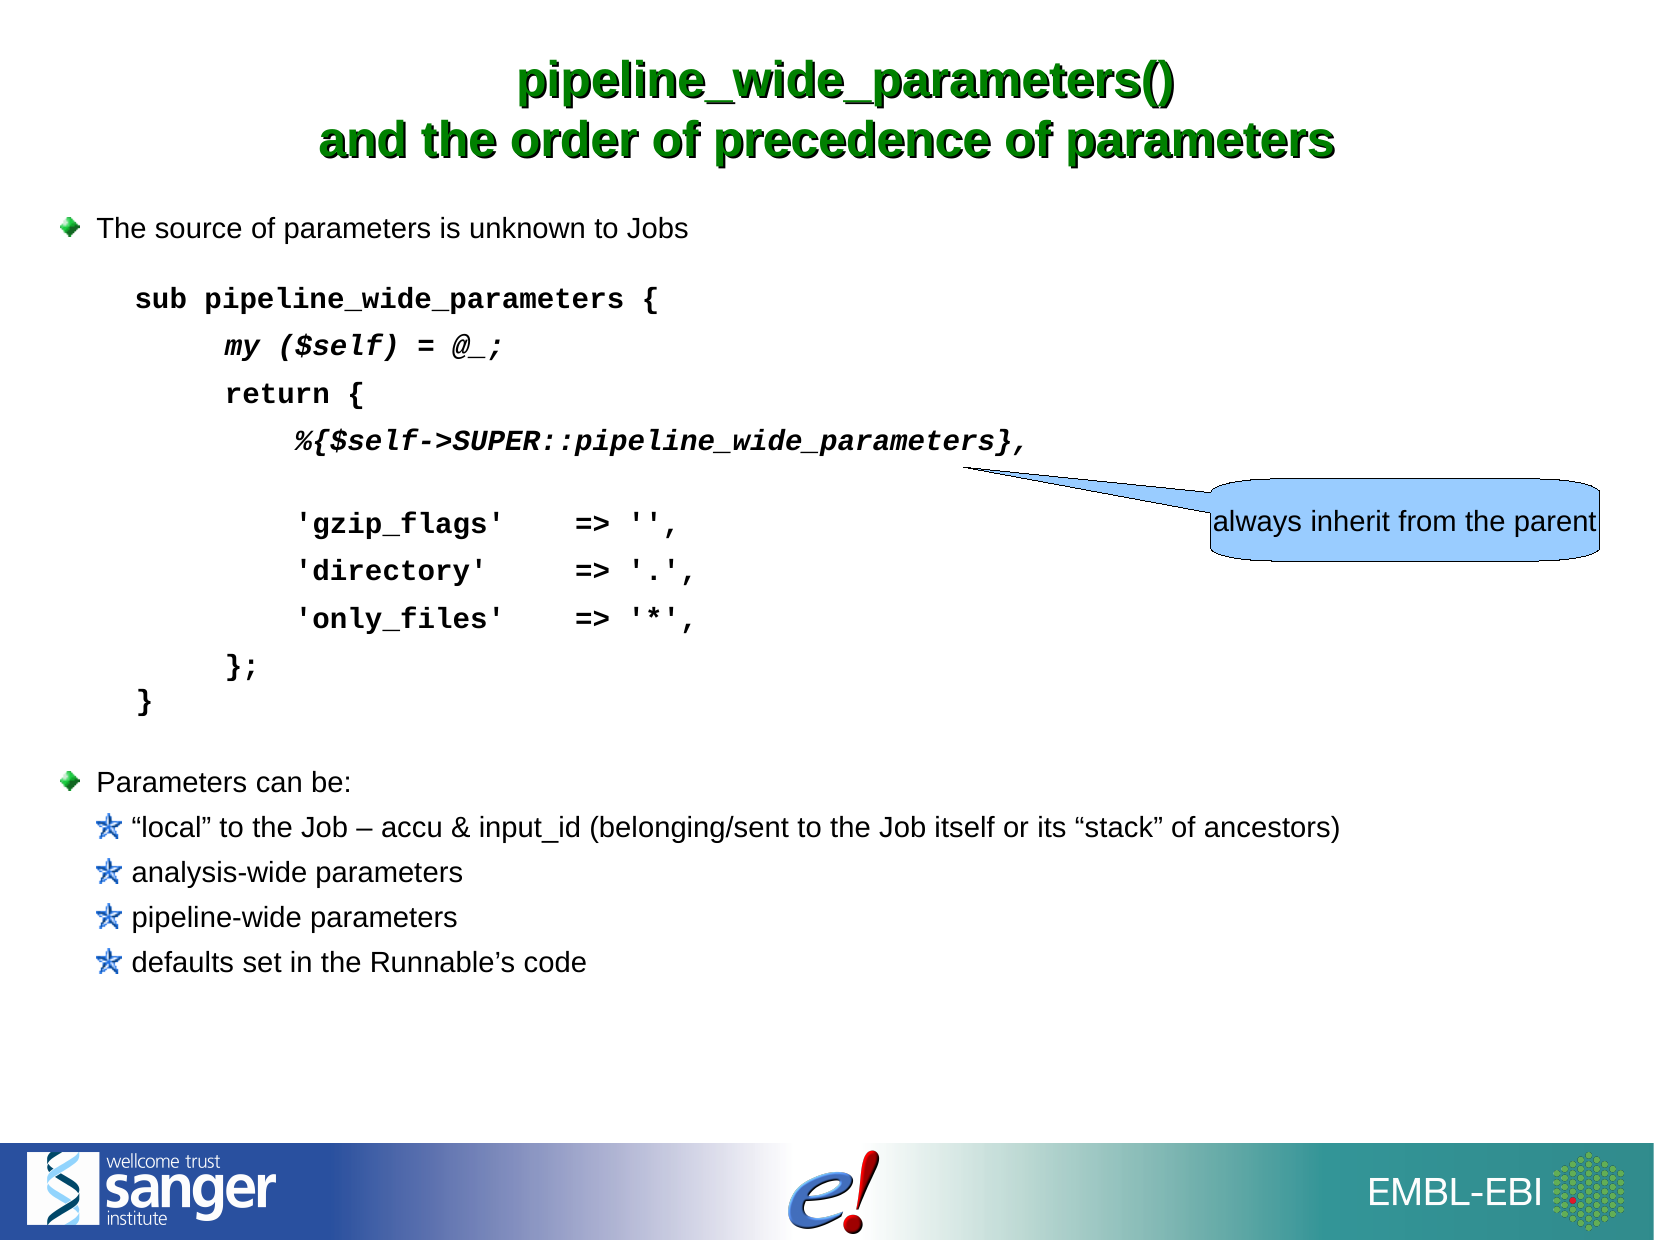

# pipeline_wide_parameters() and the order of precedence of parameters
 The source of parameters is unknown to Jobs
	sub pipeline_wide_parameters {
 my ($self) = @_;
 return {
 %{$self->SUPER::pipeline_wide_parameters},
 'gzip_flags' => '',
 'directory' => '.',
 'only_files' => '*',
 };
}
 Parameters can be:
“local” to the Job – accu & input_id (belonging/sent to the Job itself or its “stack” of ancestors)
analysis-wide parameters
pipeline-wide parameters
defaults set in the Runnable’s code
always inherit from the parent